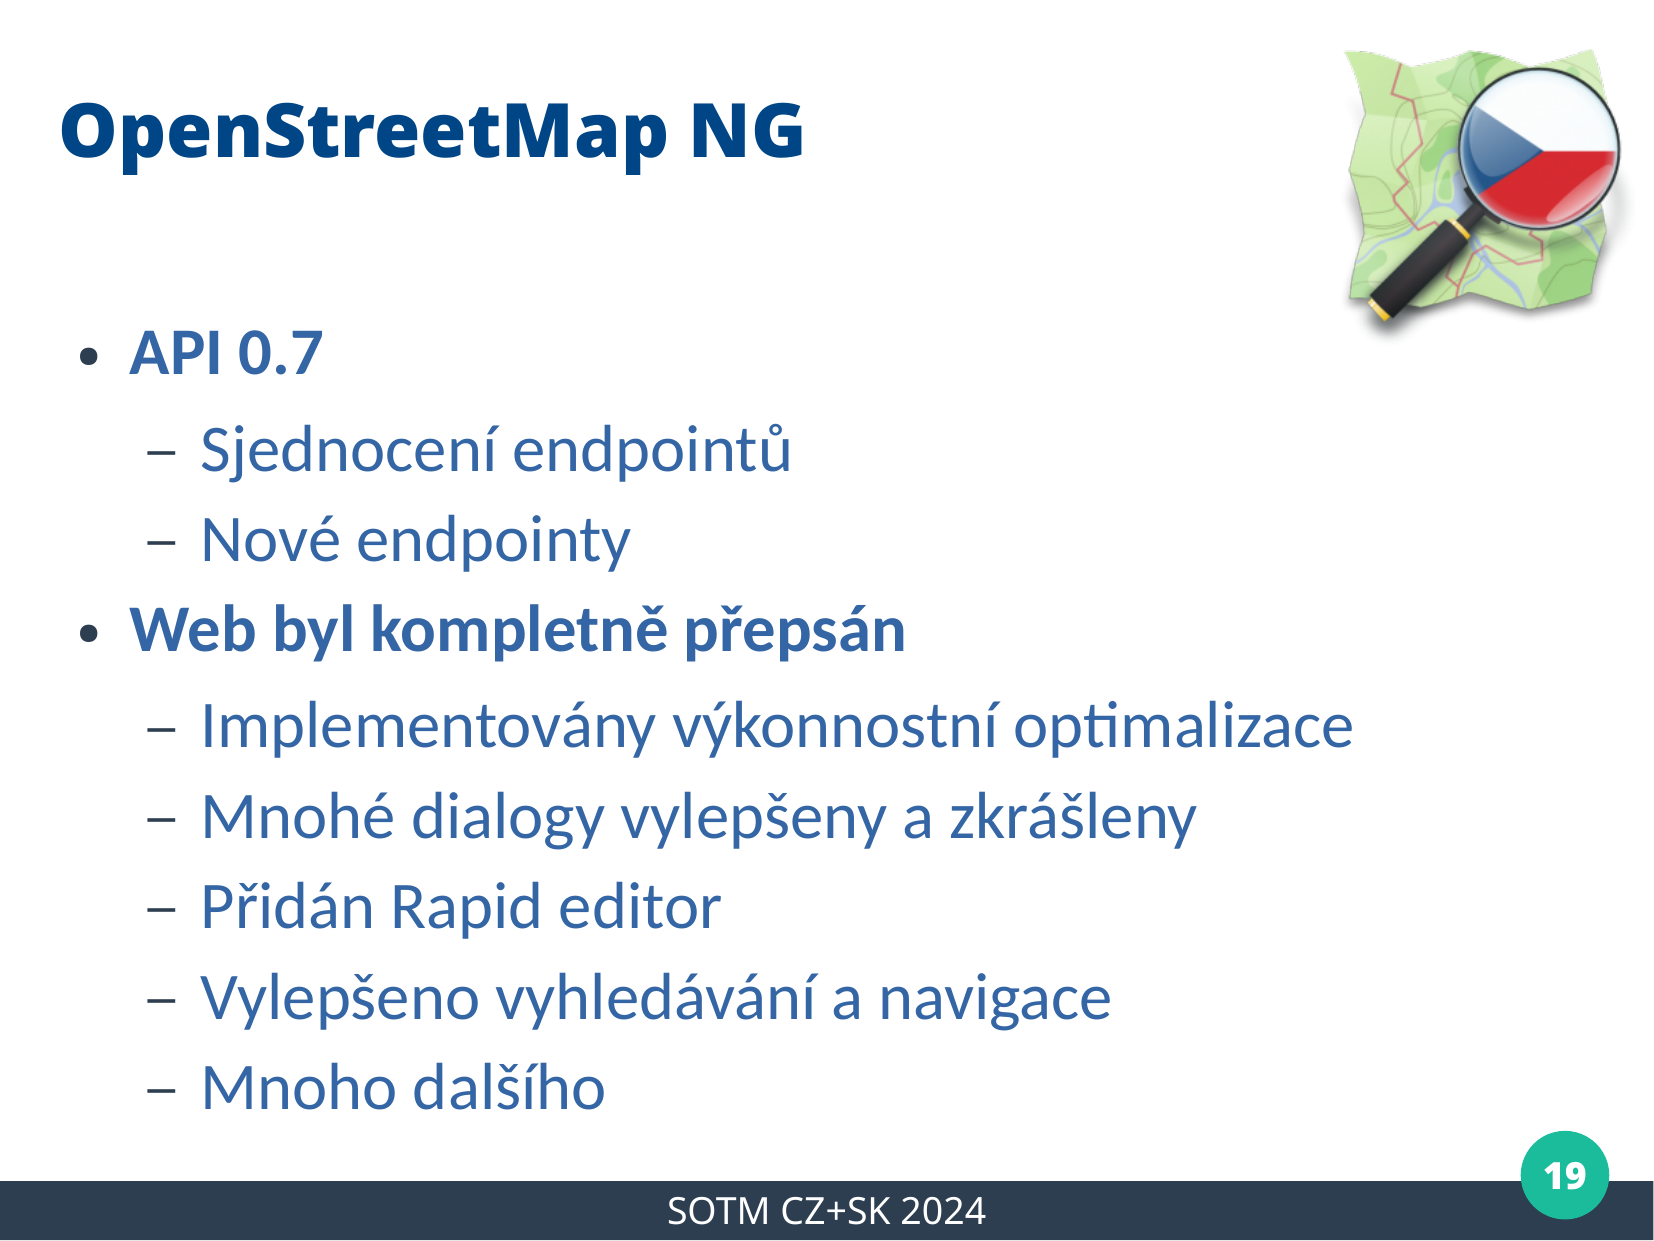

# OpenStreetMap NG
API 0.7
Sjednocení endpointů
Nové endpointy
Web byl kompletně přepsán
Implementovány výkonnostní optimalizace
Mnohé dialogy vylepšeny a zkrášleny
Přidán Rapid editor
Vylepšeno vyhledávání a navigace
Mnoho dalšího
19
SOTM CZ+SK 2024